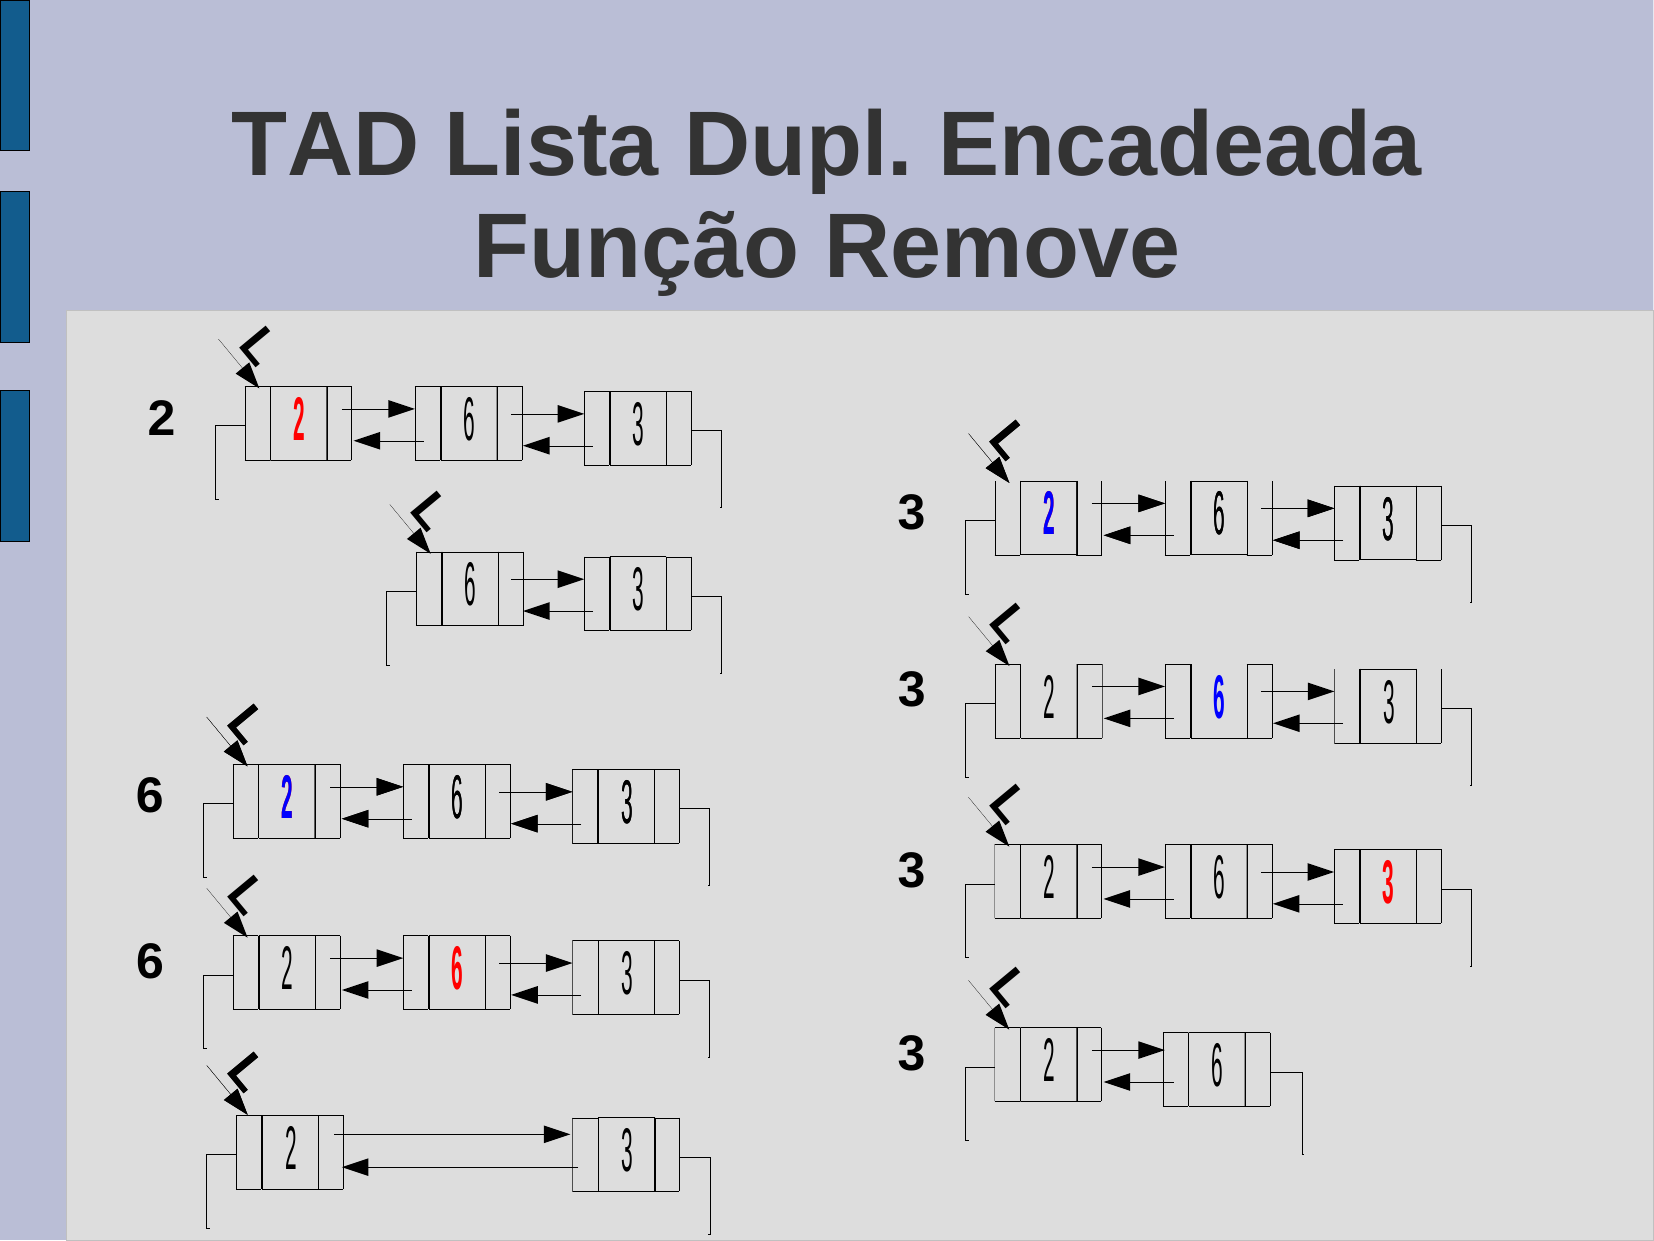

# TAD Lista Dupl. Encadeada Função Remove
L
2
L
3
L
L
L
3
L
6
L
L
3
L
6
L
3
L
L